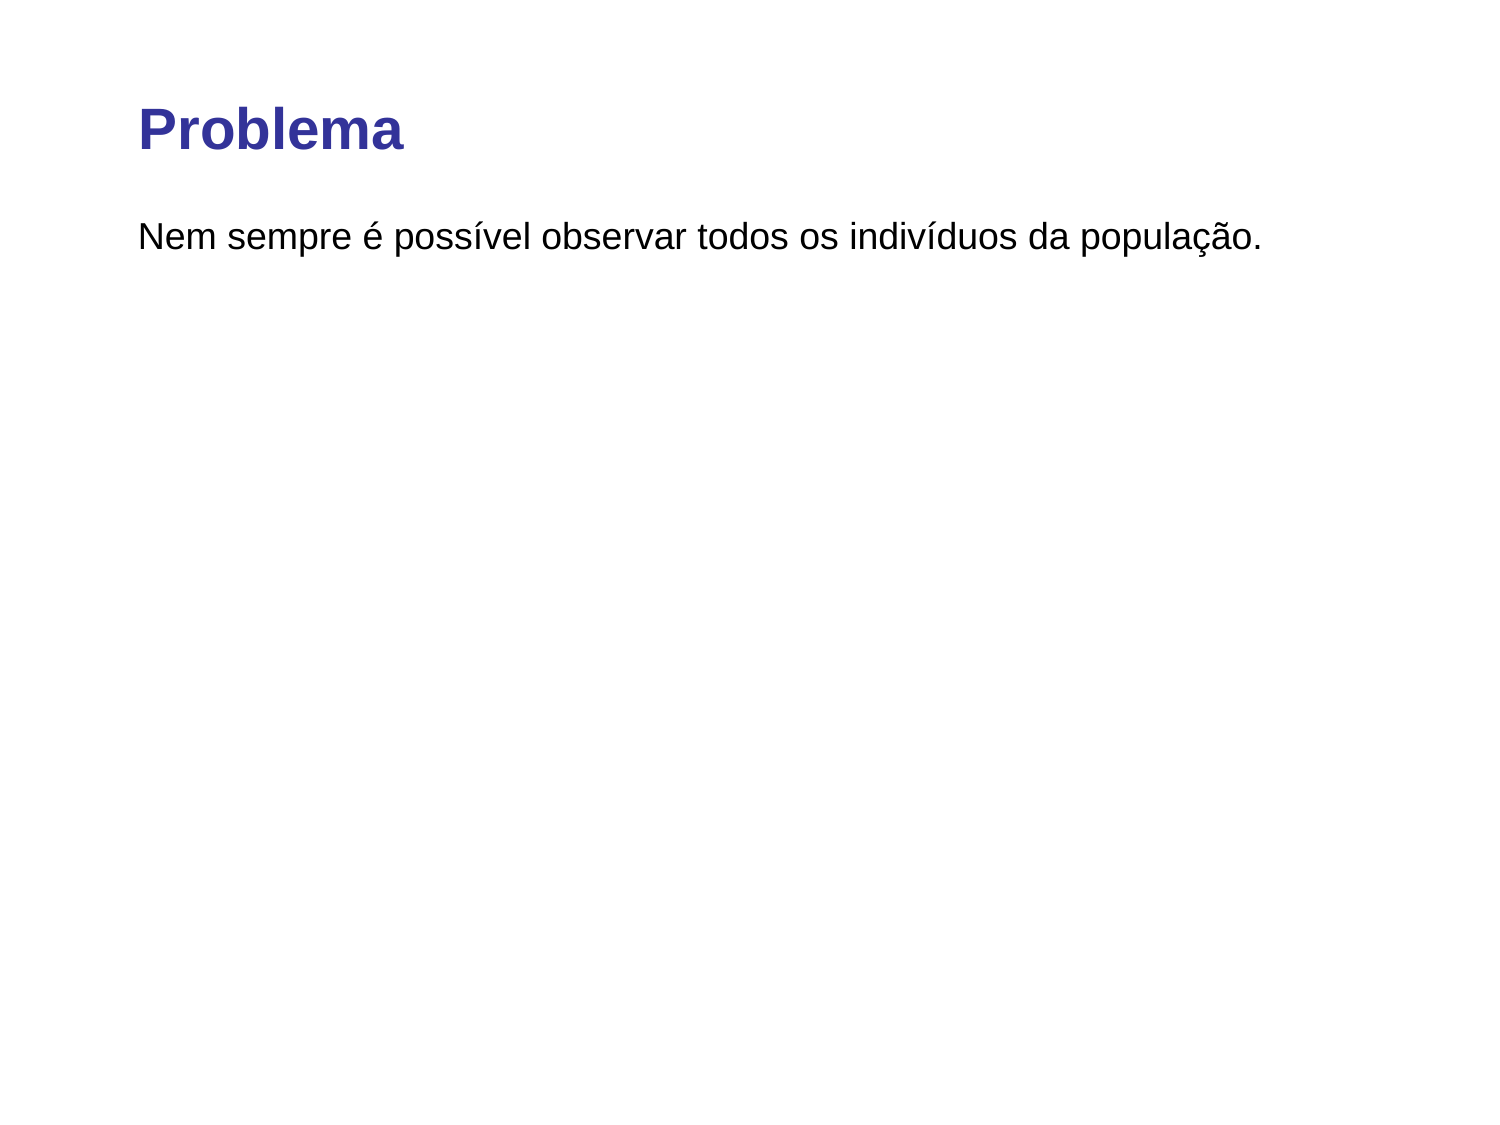

Problema
Nem sempre é possível observar todos os indivíduos da população.